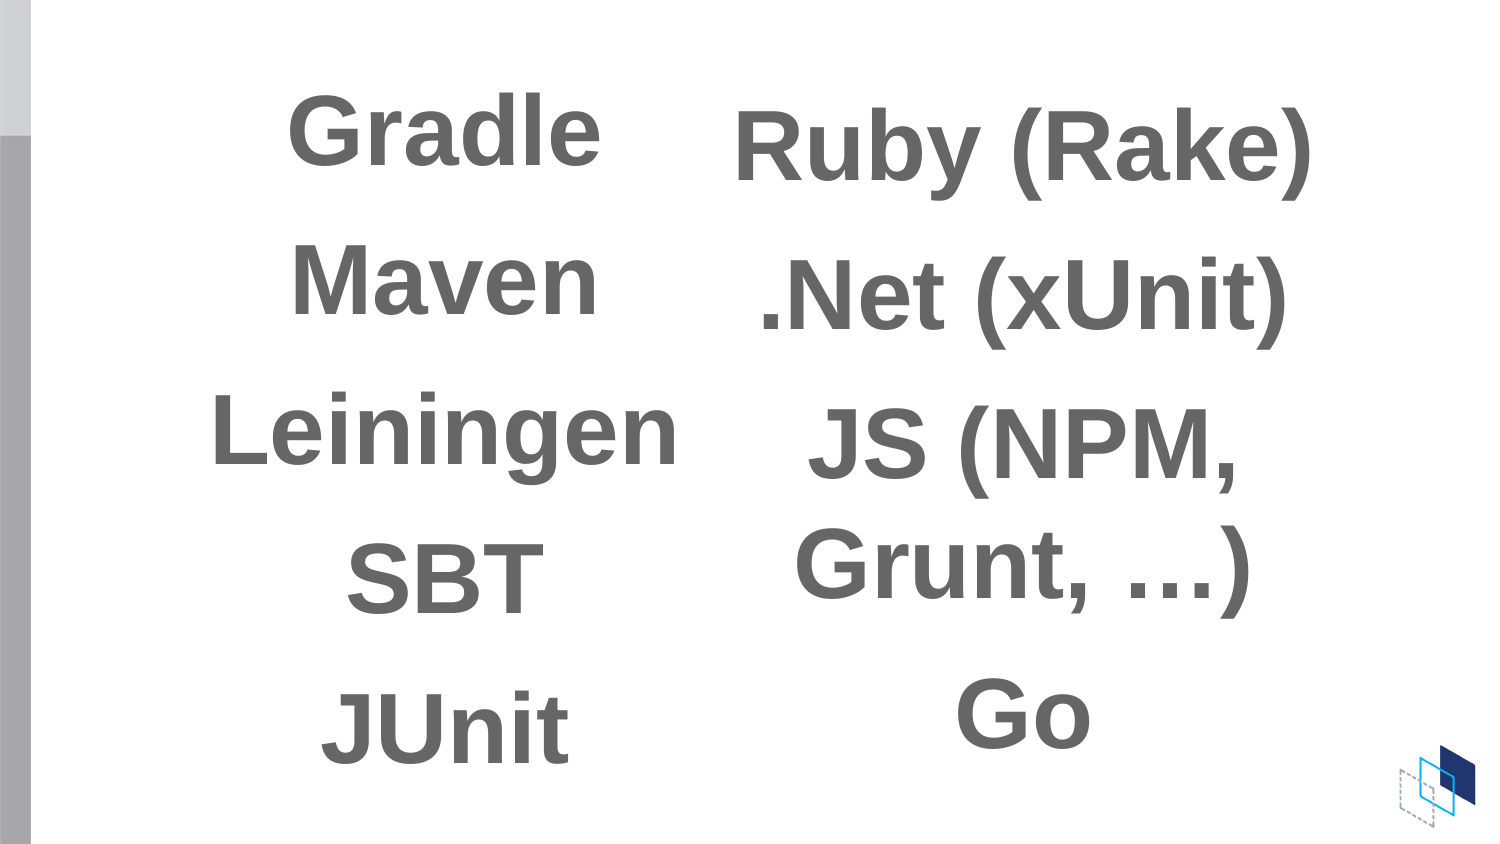

# Gradle
Maven
Leiningen
SBT
JUnit
Ruby (Rake)
.Net (xUnit)
JS (NPM, Grunt, …)
Go